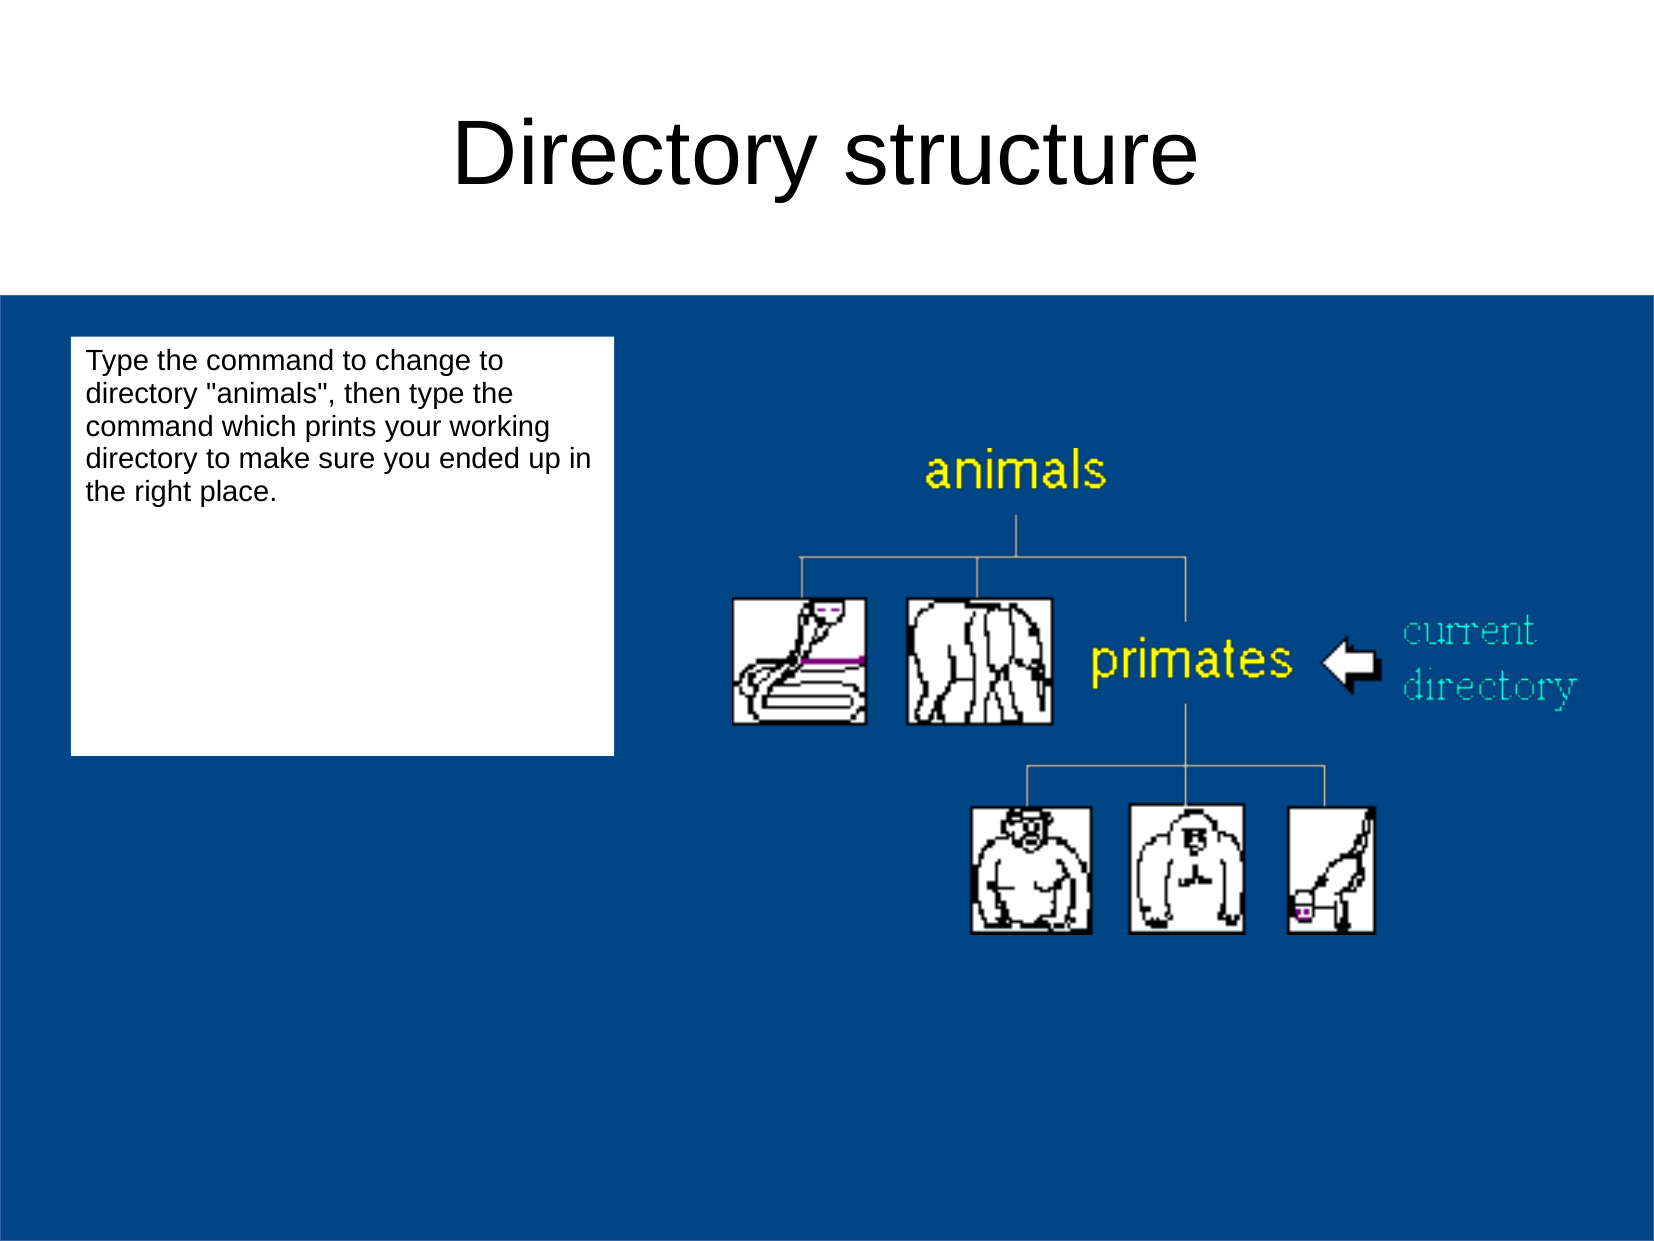

# Directory structure
Type the command to change to directory "animals", then type the command which prints your working directory to make sure you ended up in the right place.